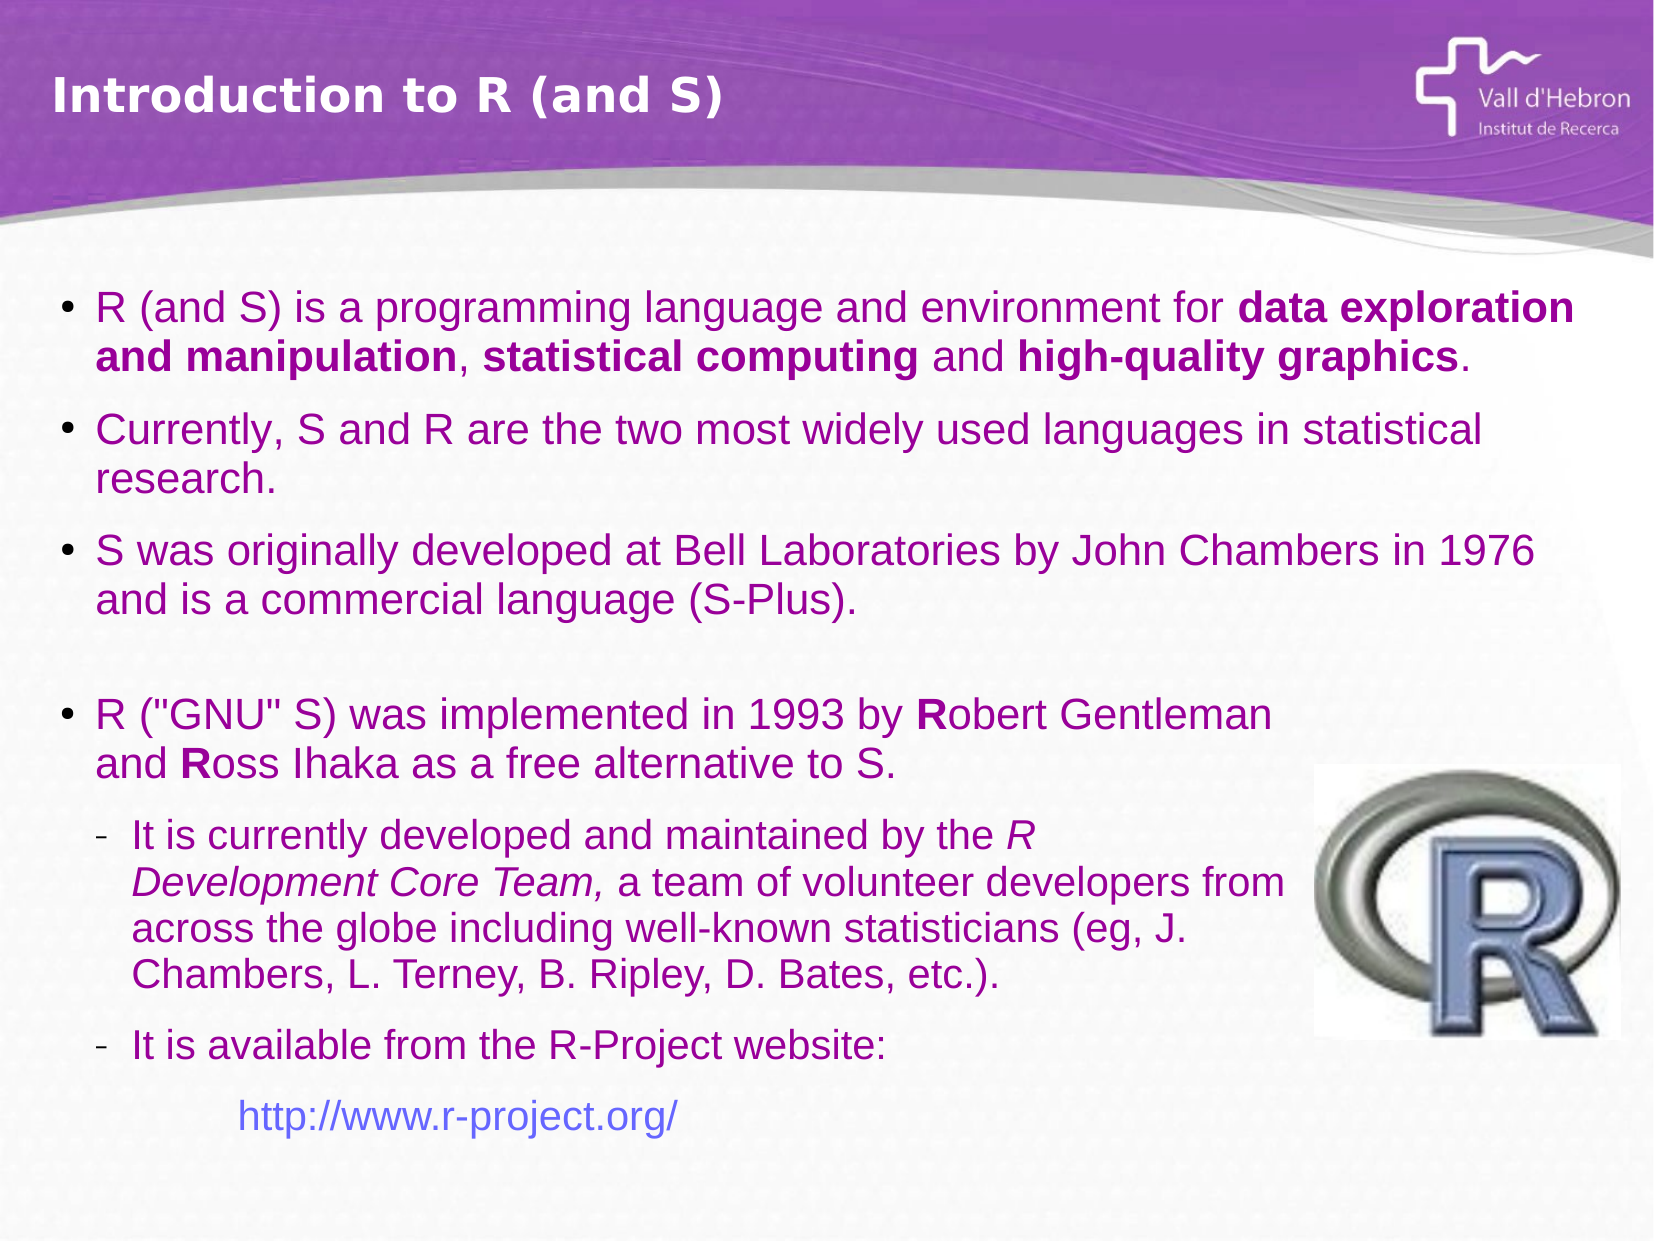

Introduction to R (and S)
R (and S) is a programming language and environment for data exploration and manipulation, statistical computing and high-quality graphics.
Currently, S and R are the two most widely used languages in statistical research.
S was originally developed at Bell Laboratories by John Chambers in 1976 and is a commercial language (S-Plus).
R ("GNU" S) was implemented in 1993 by Robert Gentleman and Ross Ihaka as a free alternative to S.
It is currently developed and maintained by the R Development Core Team, a team of volunteer developers from across the globe including well-known statisticians (eg, J. Chambers, L. Terney, B. Ripley, D. Bates, etc.).
It is available from the R-Project website:
http://www.r-project.org/